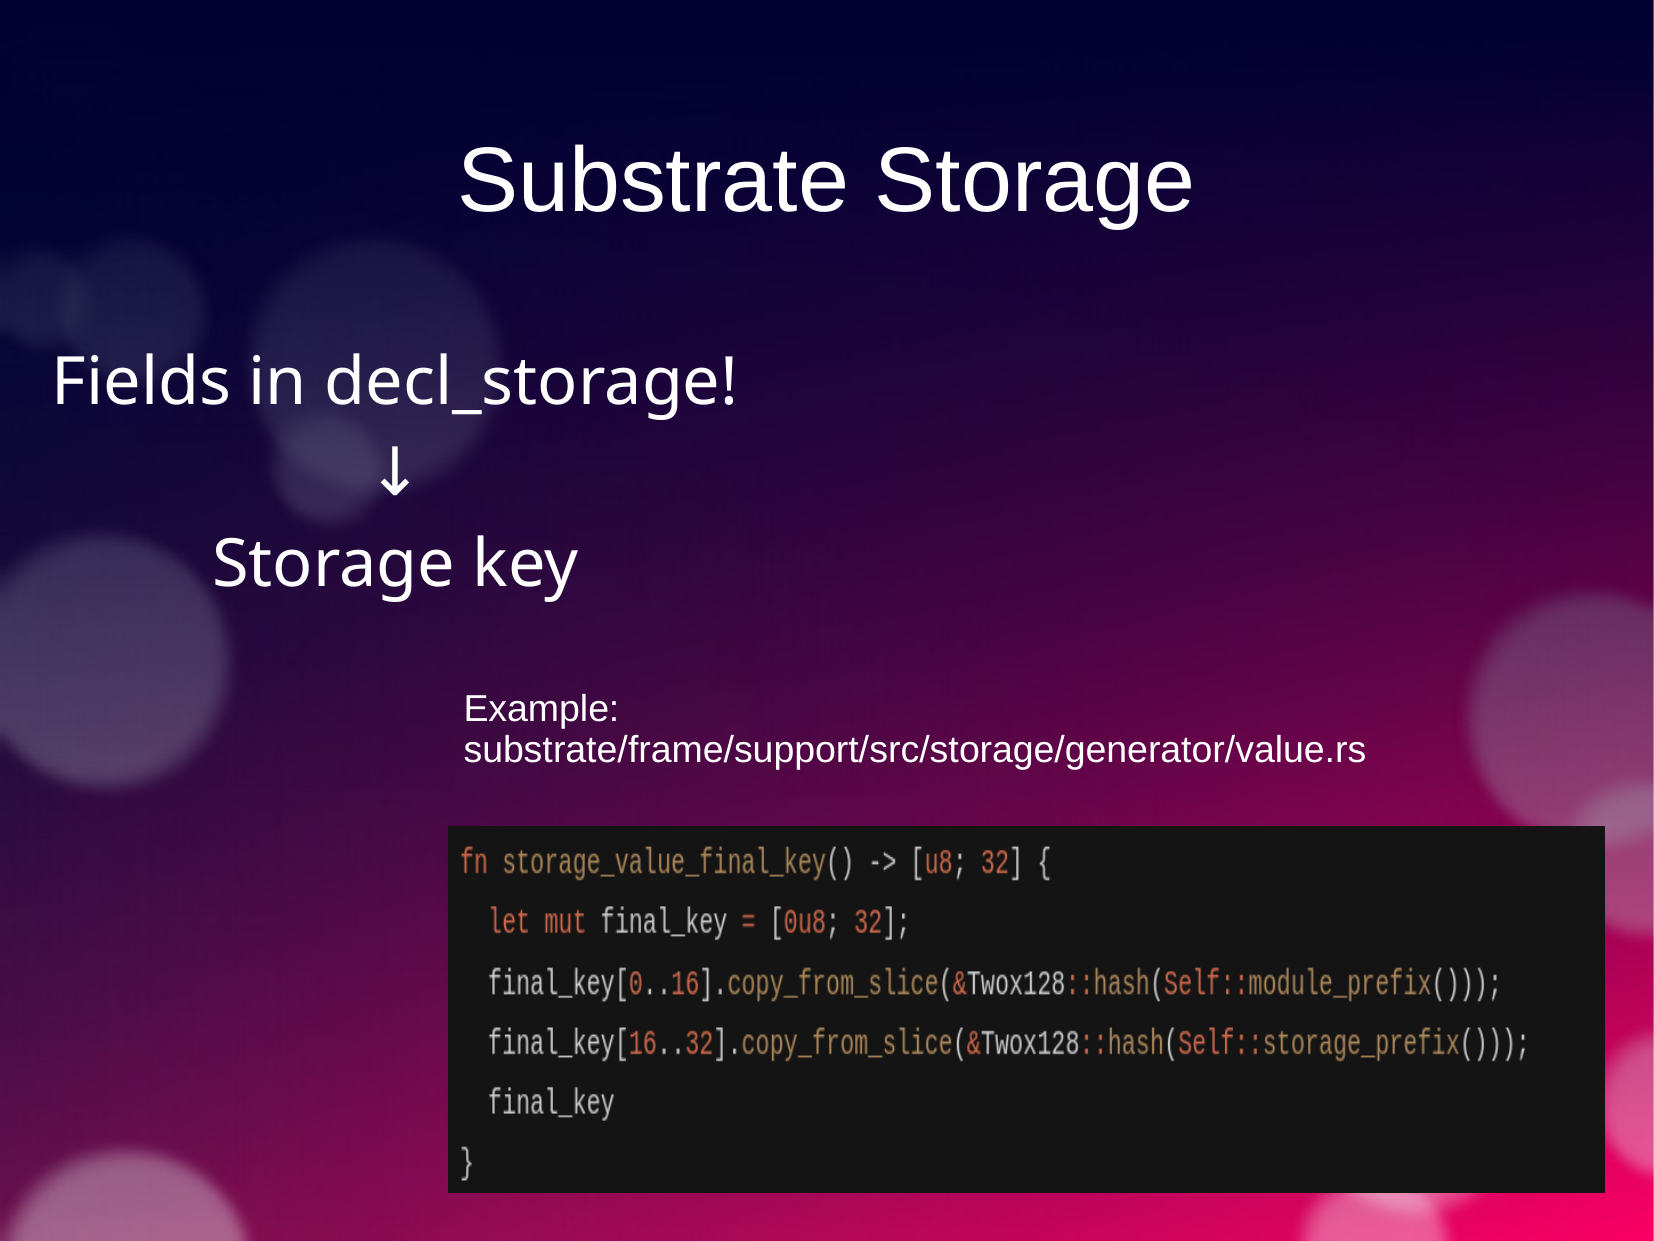

# Substrate Storage
Fields in decl_storage!
↓
Storage key
Example: substrate/frame/support/src/storage/generator/value.rs